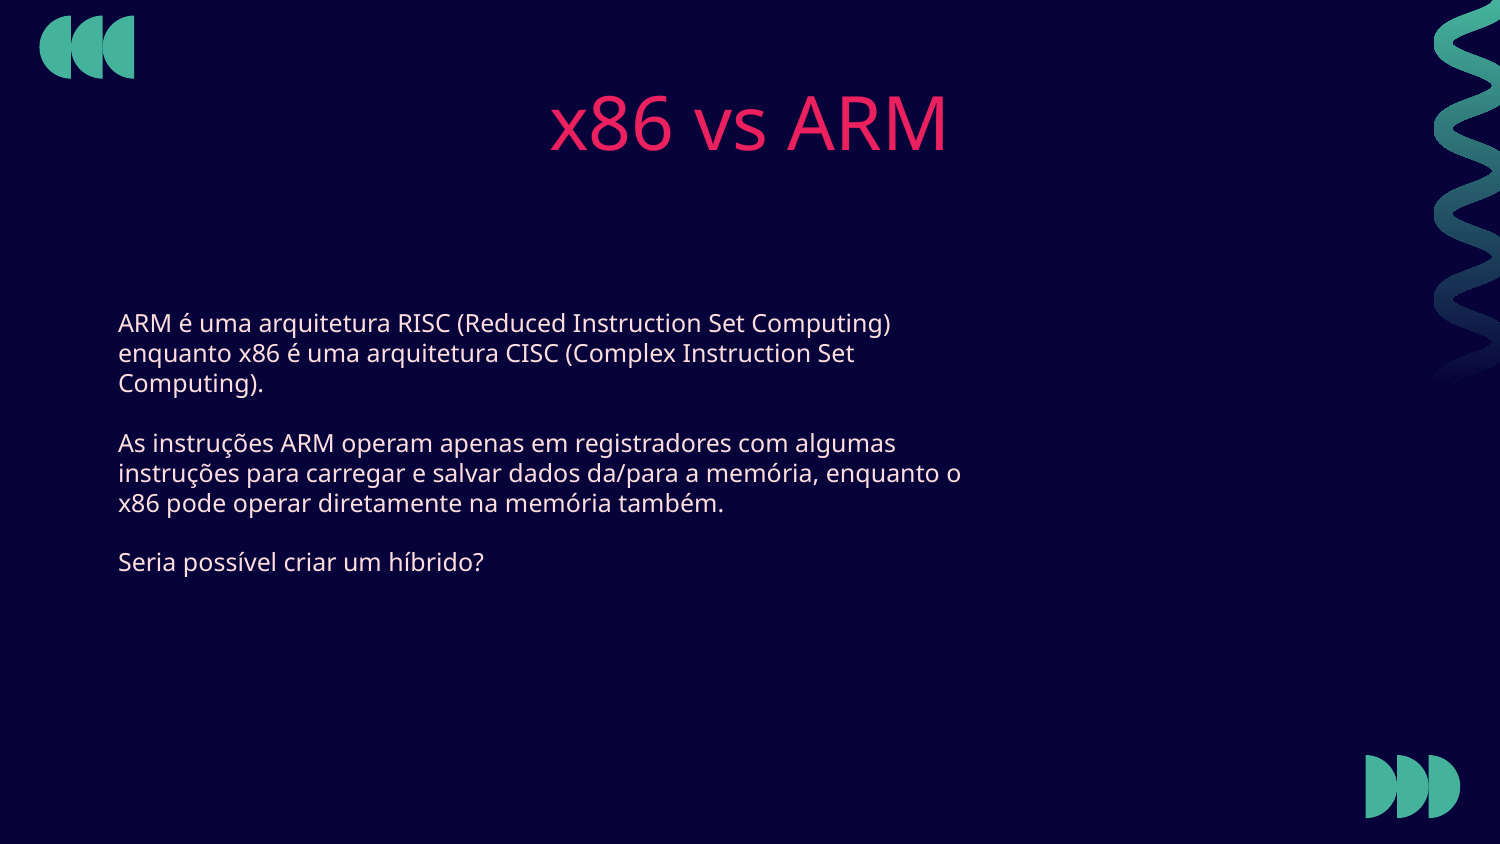

# x86 vs ARM
ARM é uma arquitetura RISC (Reduced Instruction Set Computing) enquanto x86 é uma arquitetura CISC (Complex Instruction Set Computing).
As instruções ARM operam apenas em registradores com algumas instruções para carregar e salvar dados da/para a memória, enquanto o x86 pode operar diretamente na memória também.
Seria possível criar um híbrido?